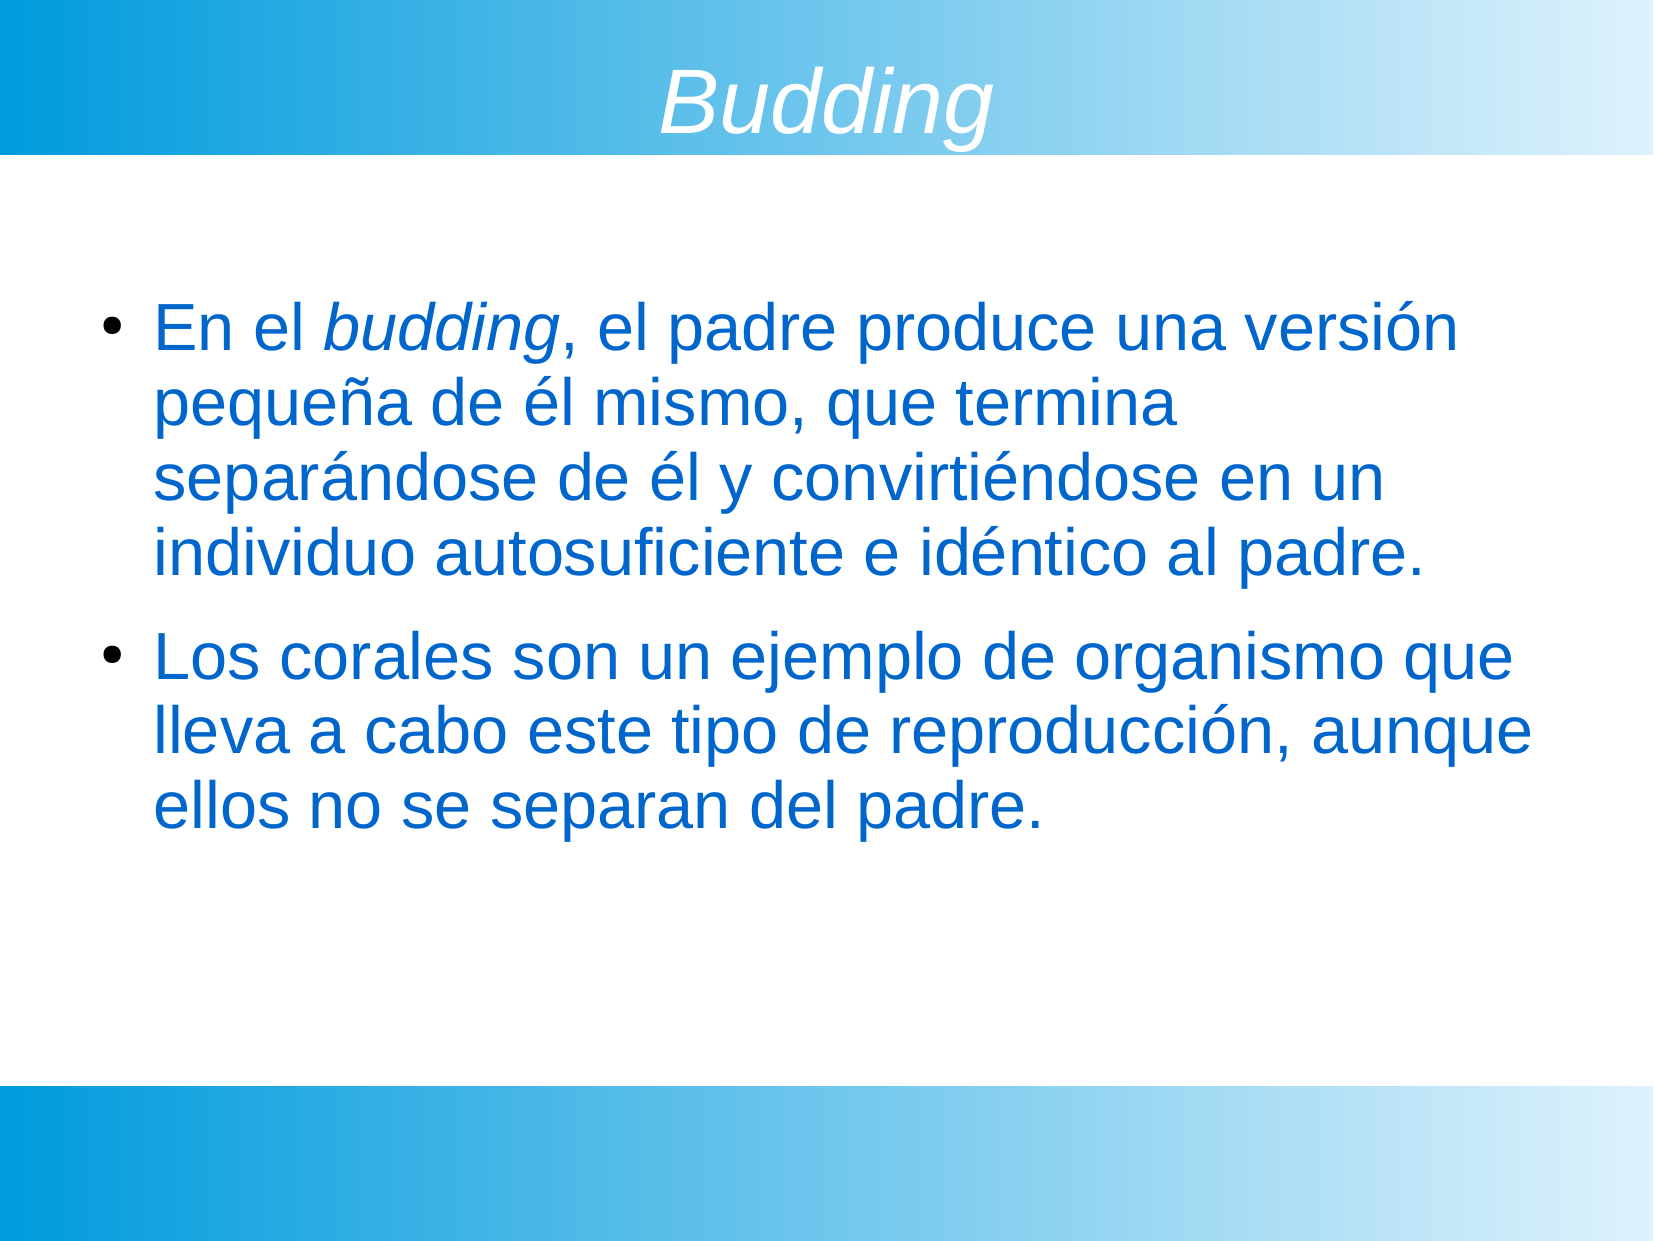

# Budding
En el budding, el padre produce una versión pequeña de él mismo, que termina separándose de él y convirtiéndose en un individuo autosuficiente e idéntico al padre.
Los corales son un ejemplo de organismo que lleva a cabo este tipo de reproducción, aunque ellos no se separan del padre.